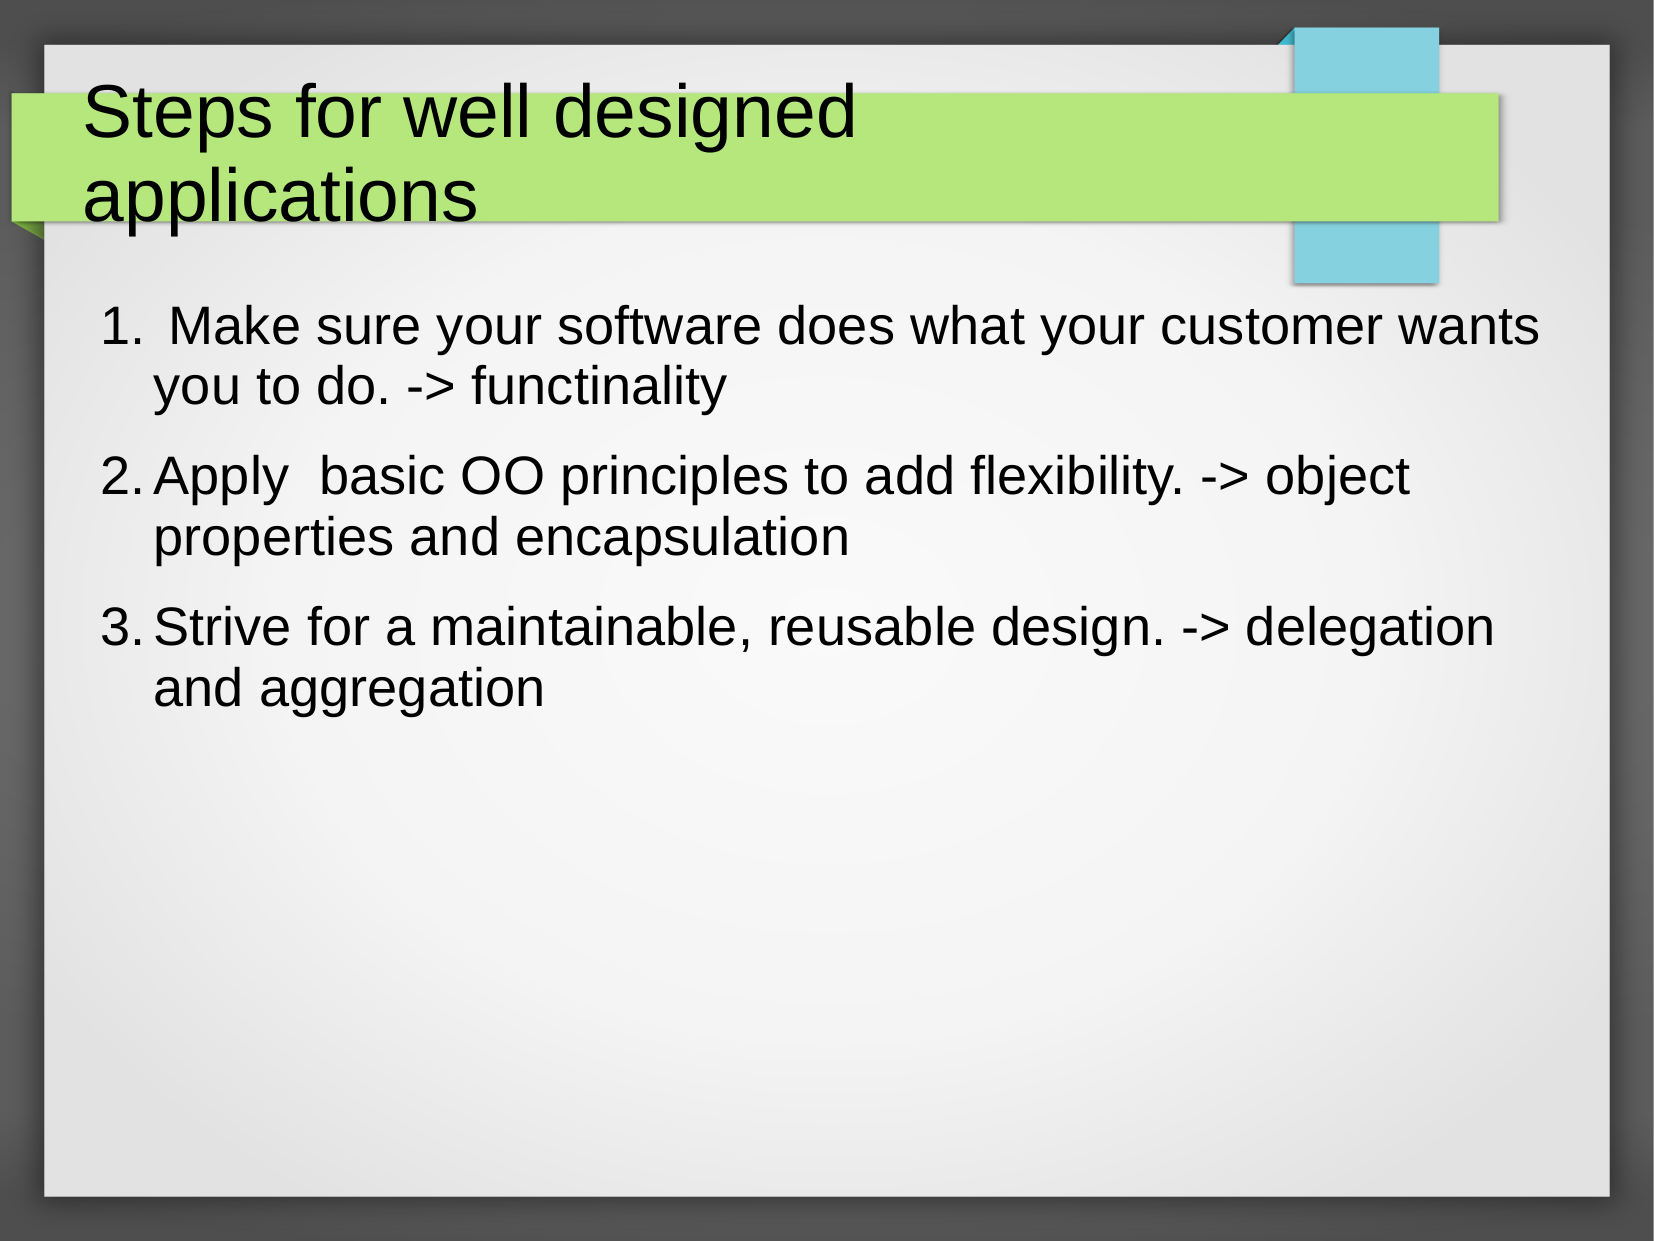

# Steps for well designed applications
 Make sure your software does what your customer wants you to do. -> functinality
Apply basic OO principles to add flexibility. -> object properties and encapsulation
Strive for a maintainable, reusable design. -> delegation and aggregation